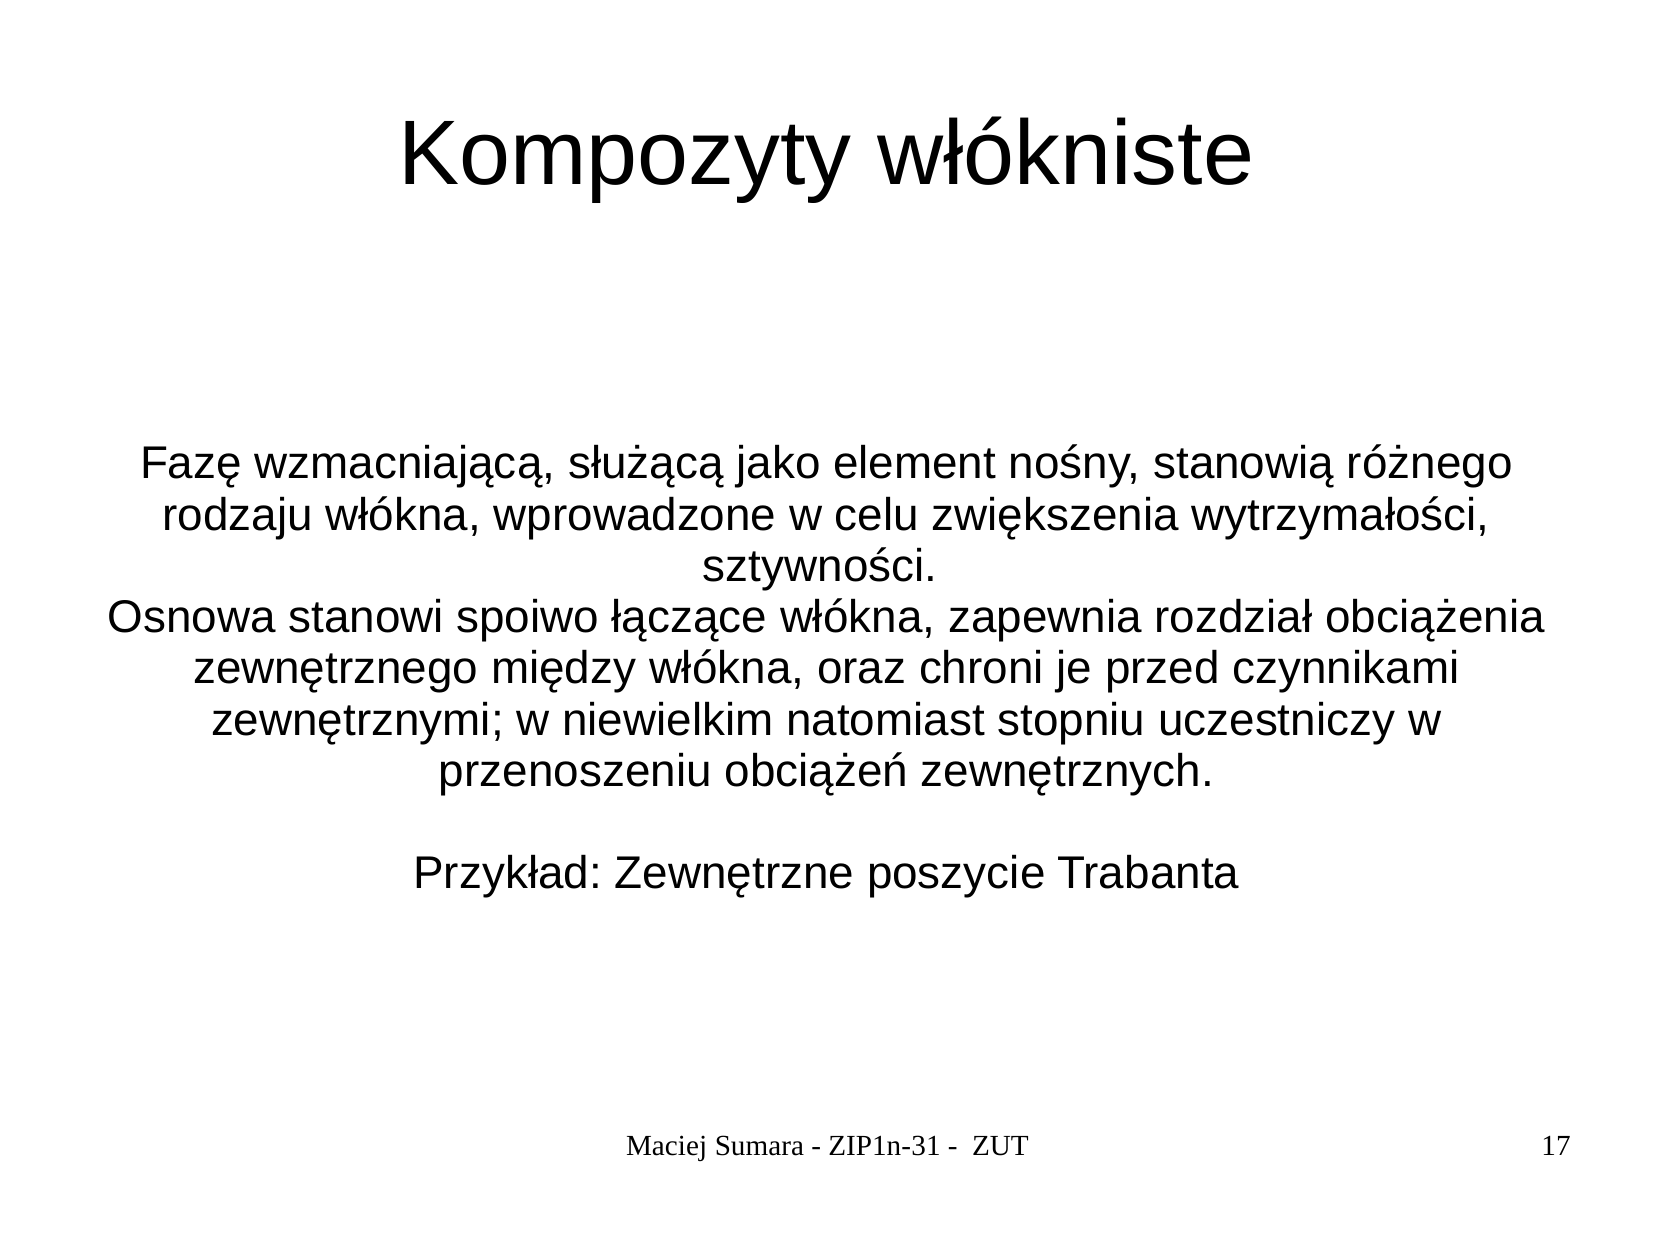

# Kompozyty włókniste
Fazę wzmacniającą, służącą jako element nośny, stanowią różnego rodzaju włókna, wprowadzone w celu zwiększenia wytrzymałości, sztywności.
Osnowa stanowi spoiwo łączące włókna, zapewnia rozdział obciążenia zewnętrznego między włókna, oraz chroni je przed czynnikami zewnętrznymi; w niewielkim natomiast stopniu uczestniczy w przenoszeniu obciążeń zewnętrznych.
Przykład: Zewnętrzne poszycie Trabanta
Maciej Sumara - ZIP1n-31 - ZUT
17